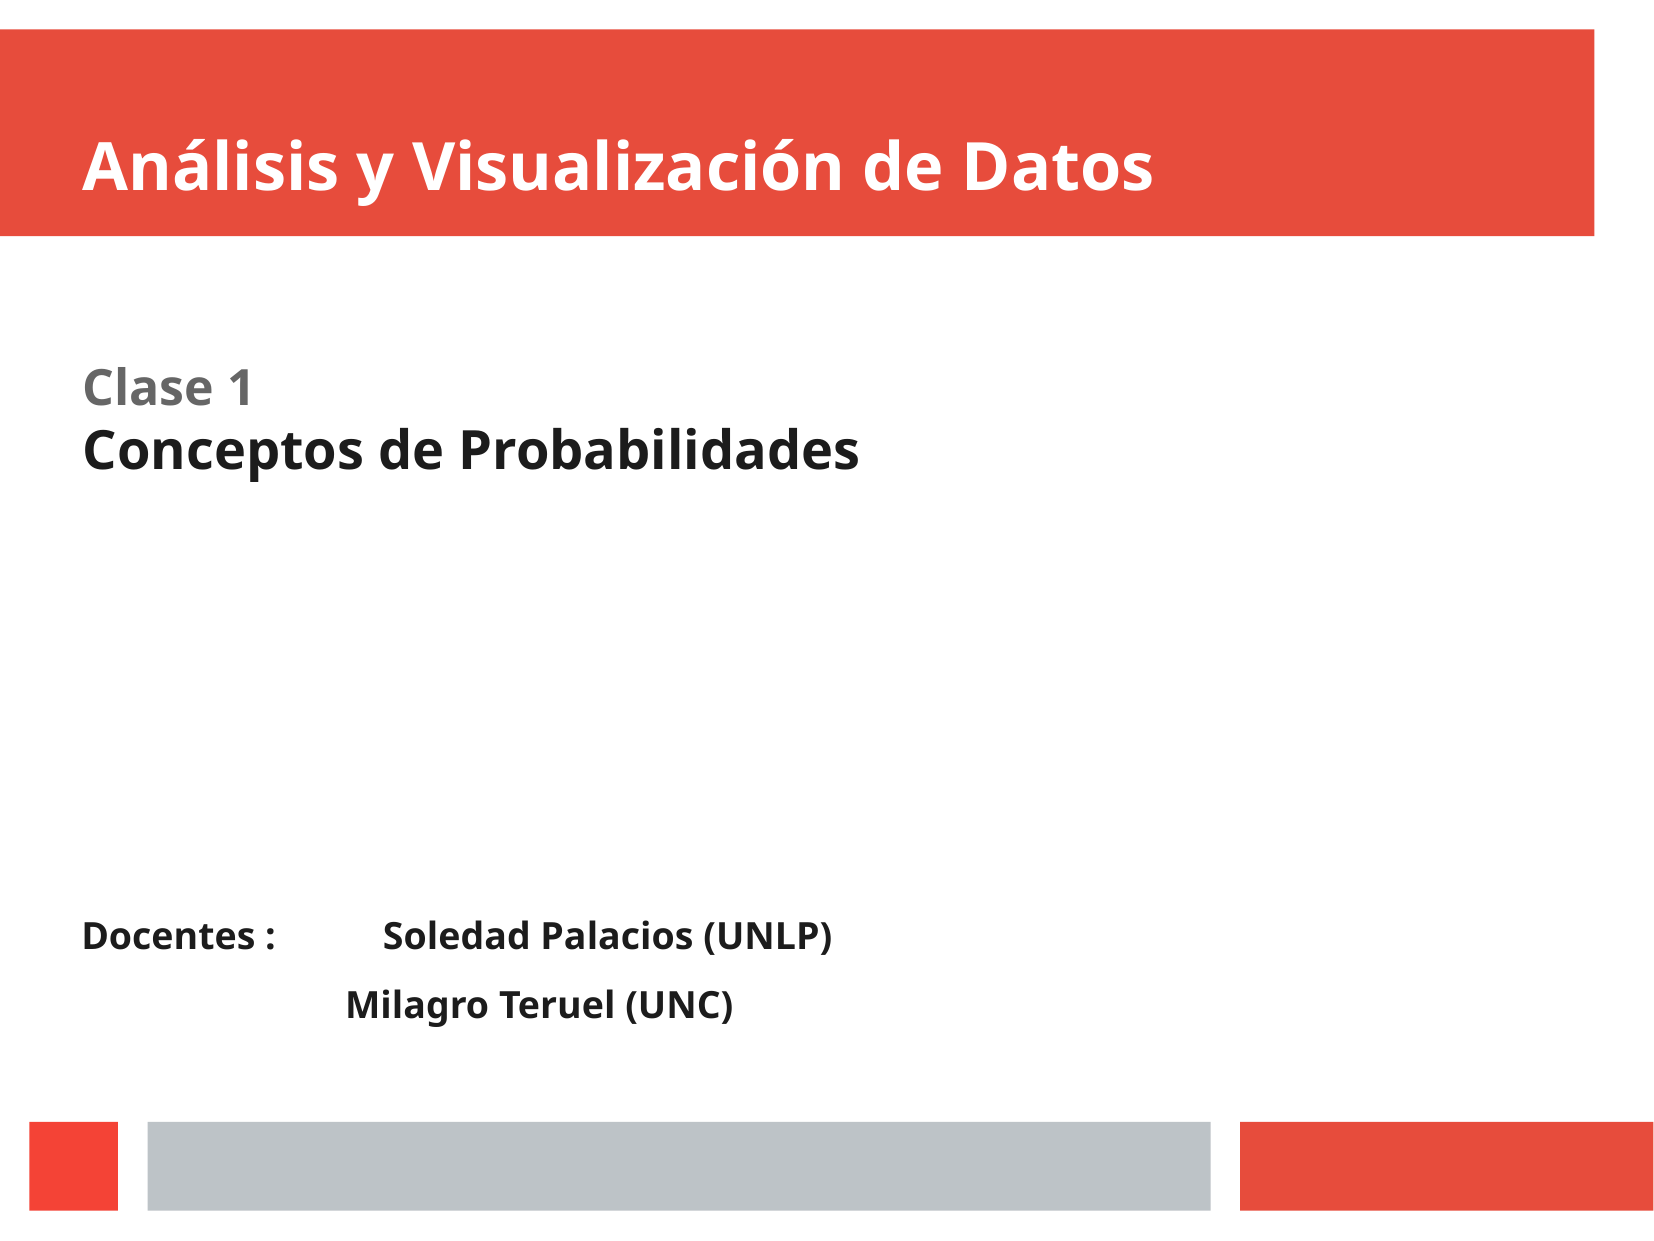

Análisis y Visualización de Datos
Clase 1
Conceptos de Probabilidades
Docentes : Soledad Palacios (UNLP)
 	 	 Milagro Teruel (UNC)